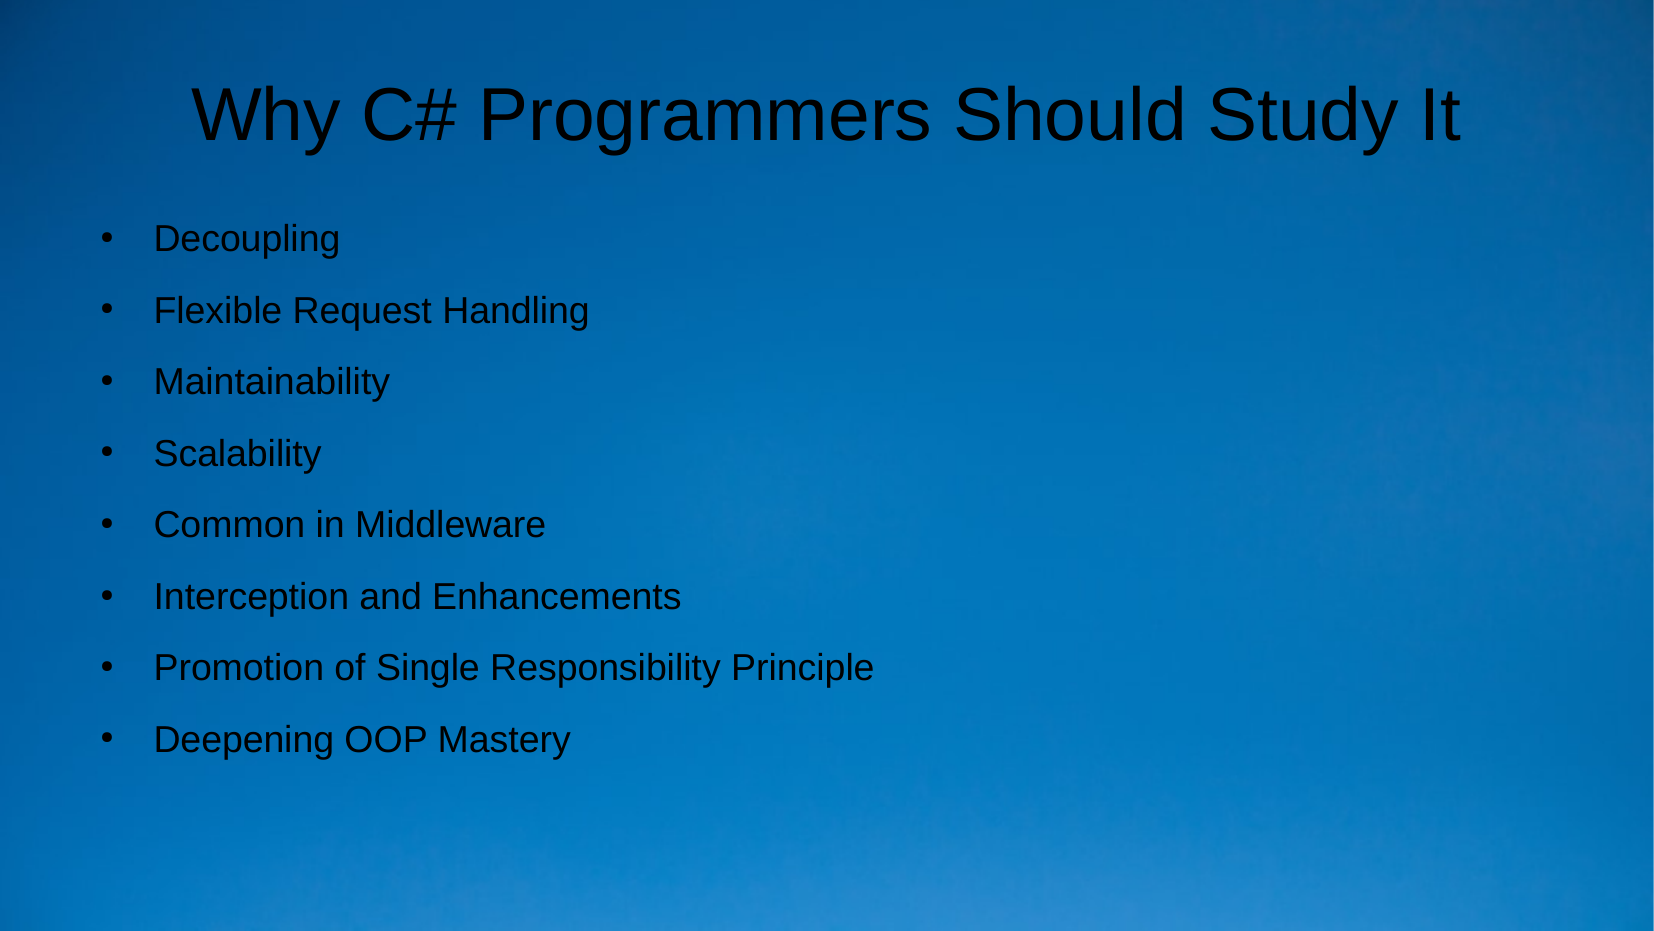

# Why C# Programmers Should Study It
Decoupling
Flexible Request Handling
Maintainability
Scalability
Common in Middleware
Interception and Enhancements
Promotion of Single Responsibility Principle
Deepening OOP Mastery